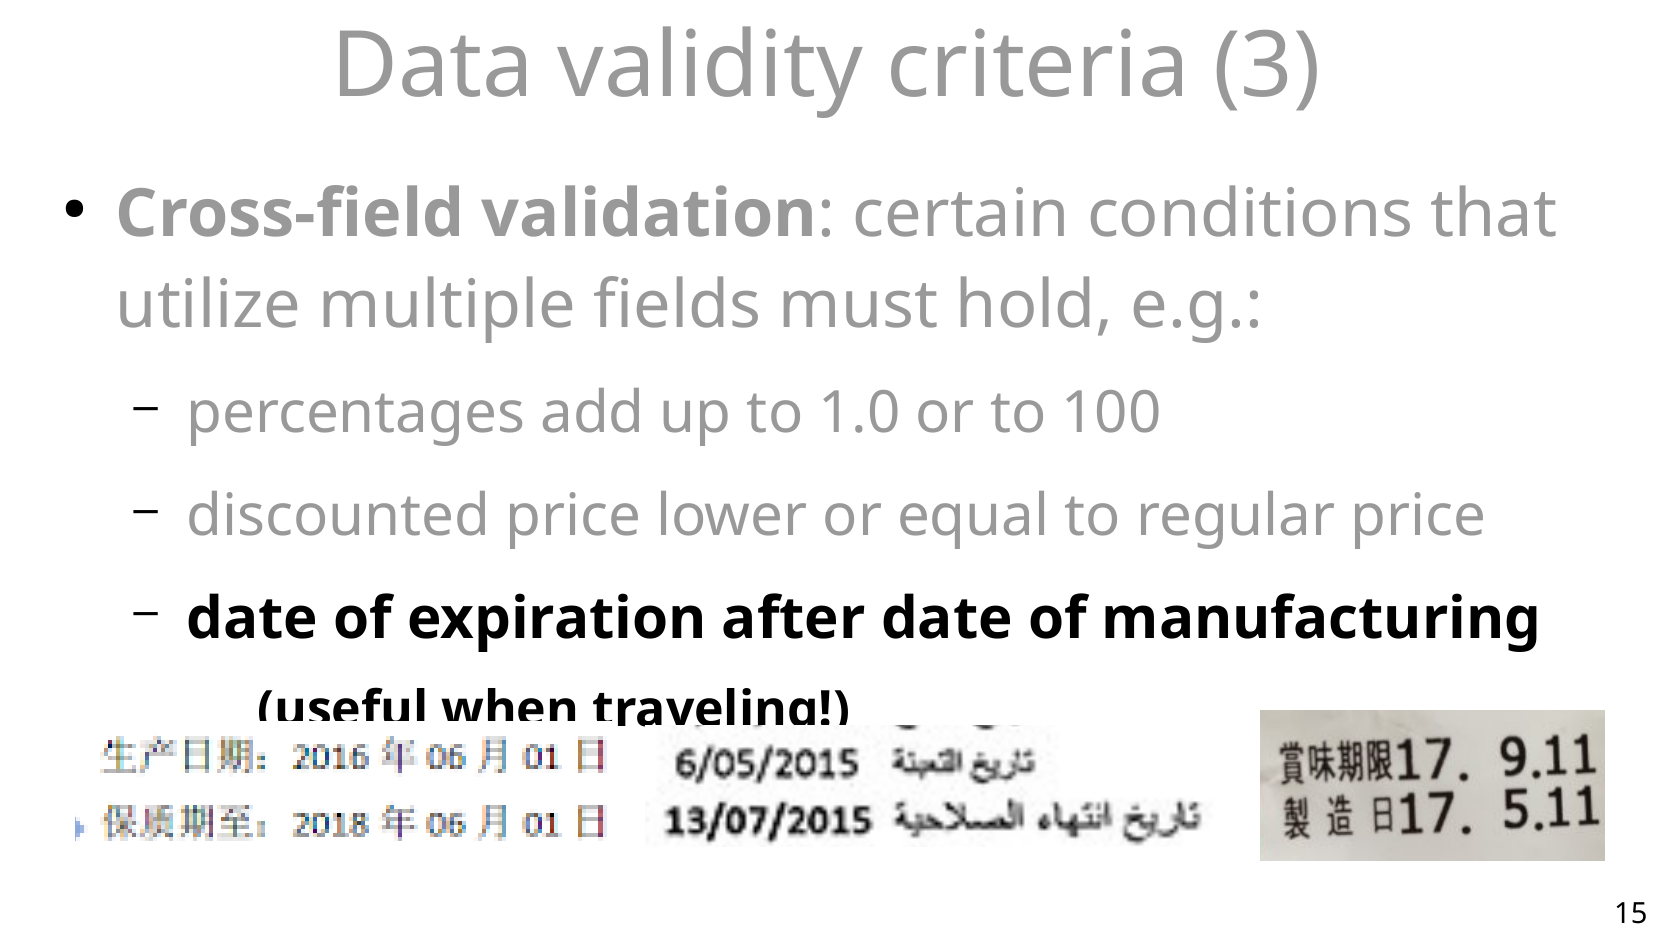

# Data validity criteria (3)
Cross-field validation: certain conditions that utilize multiple fields must hold, e.g.:
percentages add up to 1.0 or to 100
discounted price lower or equal to regular price
date of expiration after date of manufacturing
(useful when traveling!)
15